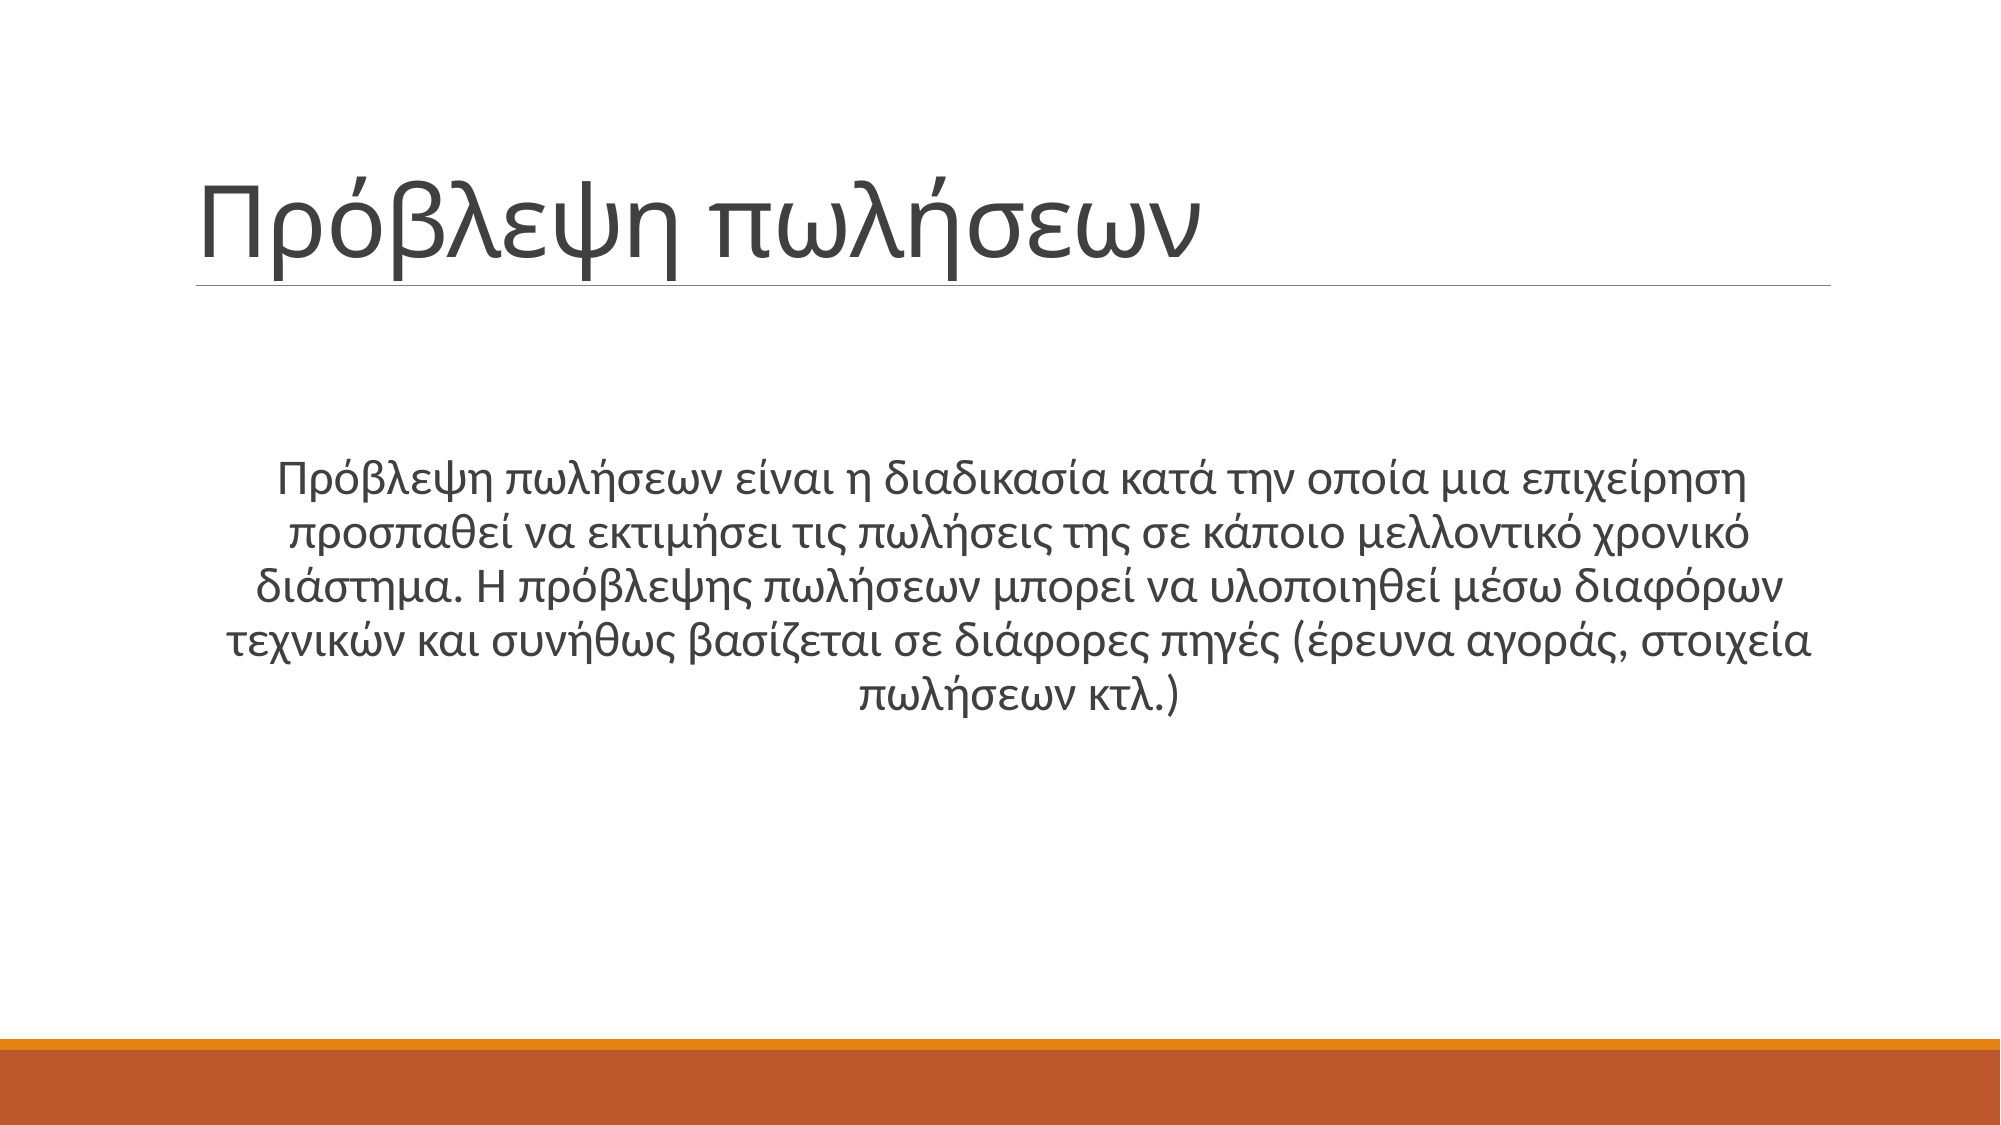

# Πρόβλεψη πωλήσεων
Πρόβλεψη πωλήσεων είναι η διαδικασία κατά την οποία μια επιχείρηση προσπαθεί να εκτιμήσει τις πωλήσεις της σε κάποιο μελλοντικό χρονικό διάστημα. Η πρόβλεψης πωλήσεων μπορεί να υλοποιηθεί μέσω διαφόρων τεχνικών και συνήθως βασίζεται σε διάφορες πηγές (έρευνα αγοράς, στοιχεία πωλήσεων κτλ.)